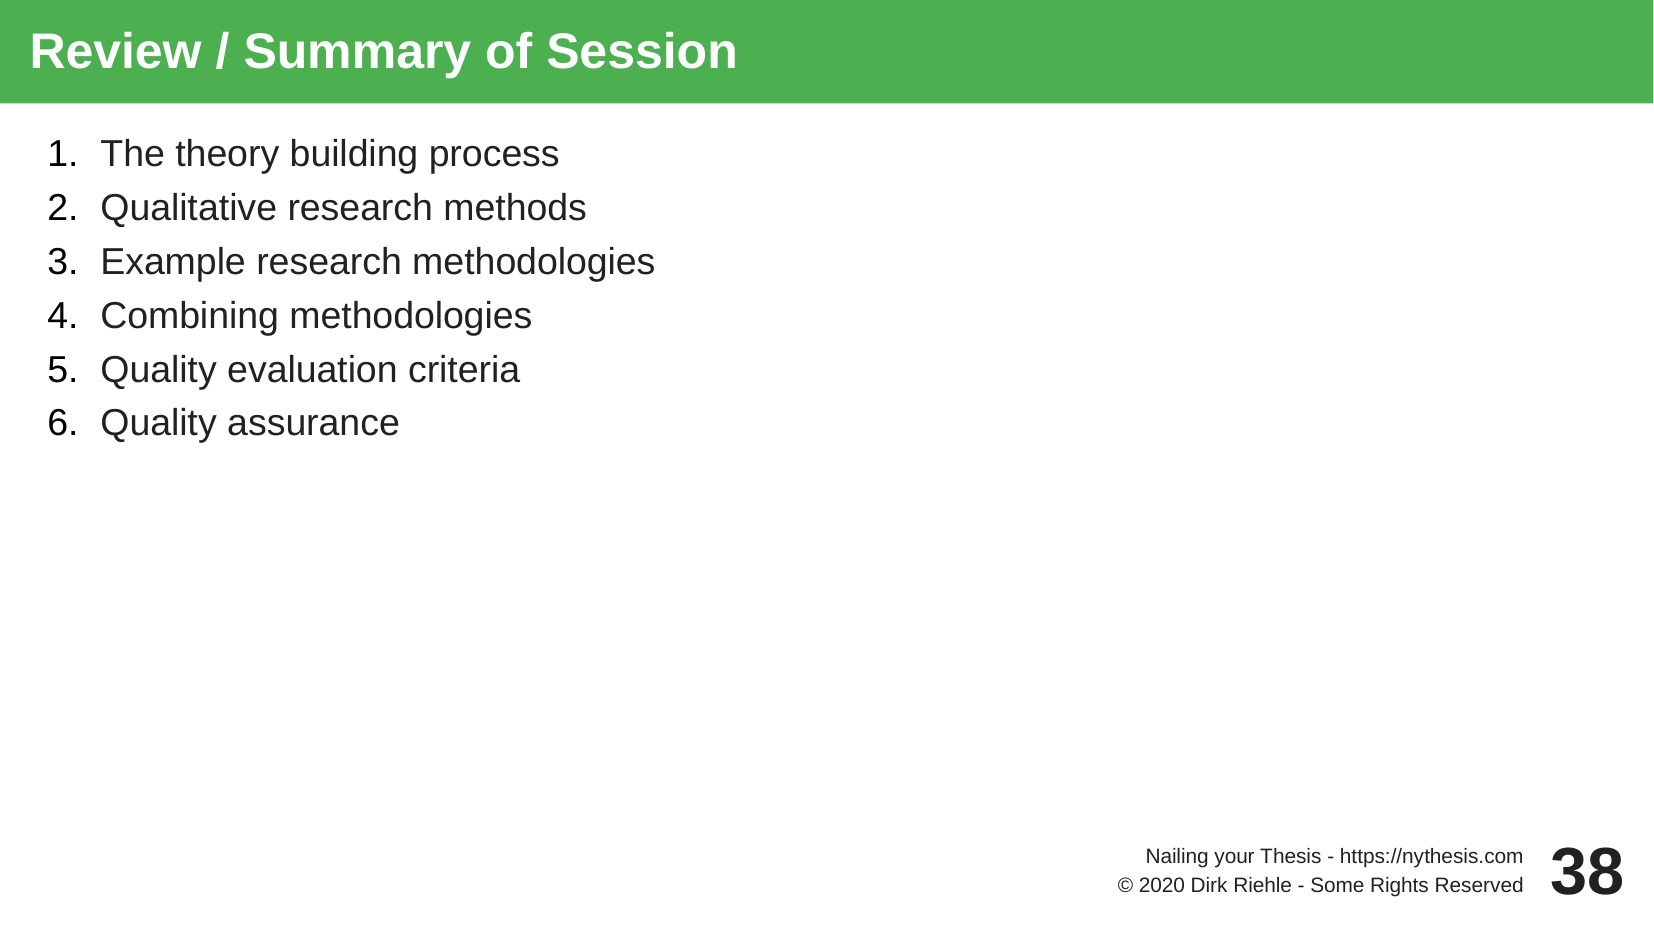

# Review / Summary of Session
The theory building process
Qualitative research methods
Example research methodologies
Combining methodologies
Quality evaluation criteria
Quality assurance
Nailing your Thesis - https://nythesis.com
38
© 2020 Dirk Riehle - Some Rights Reserved